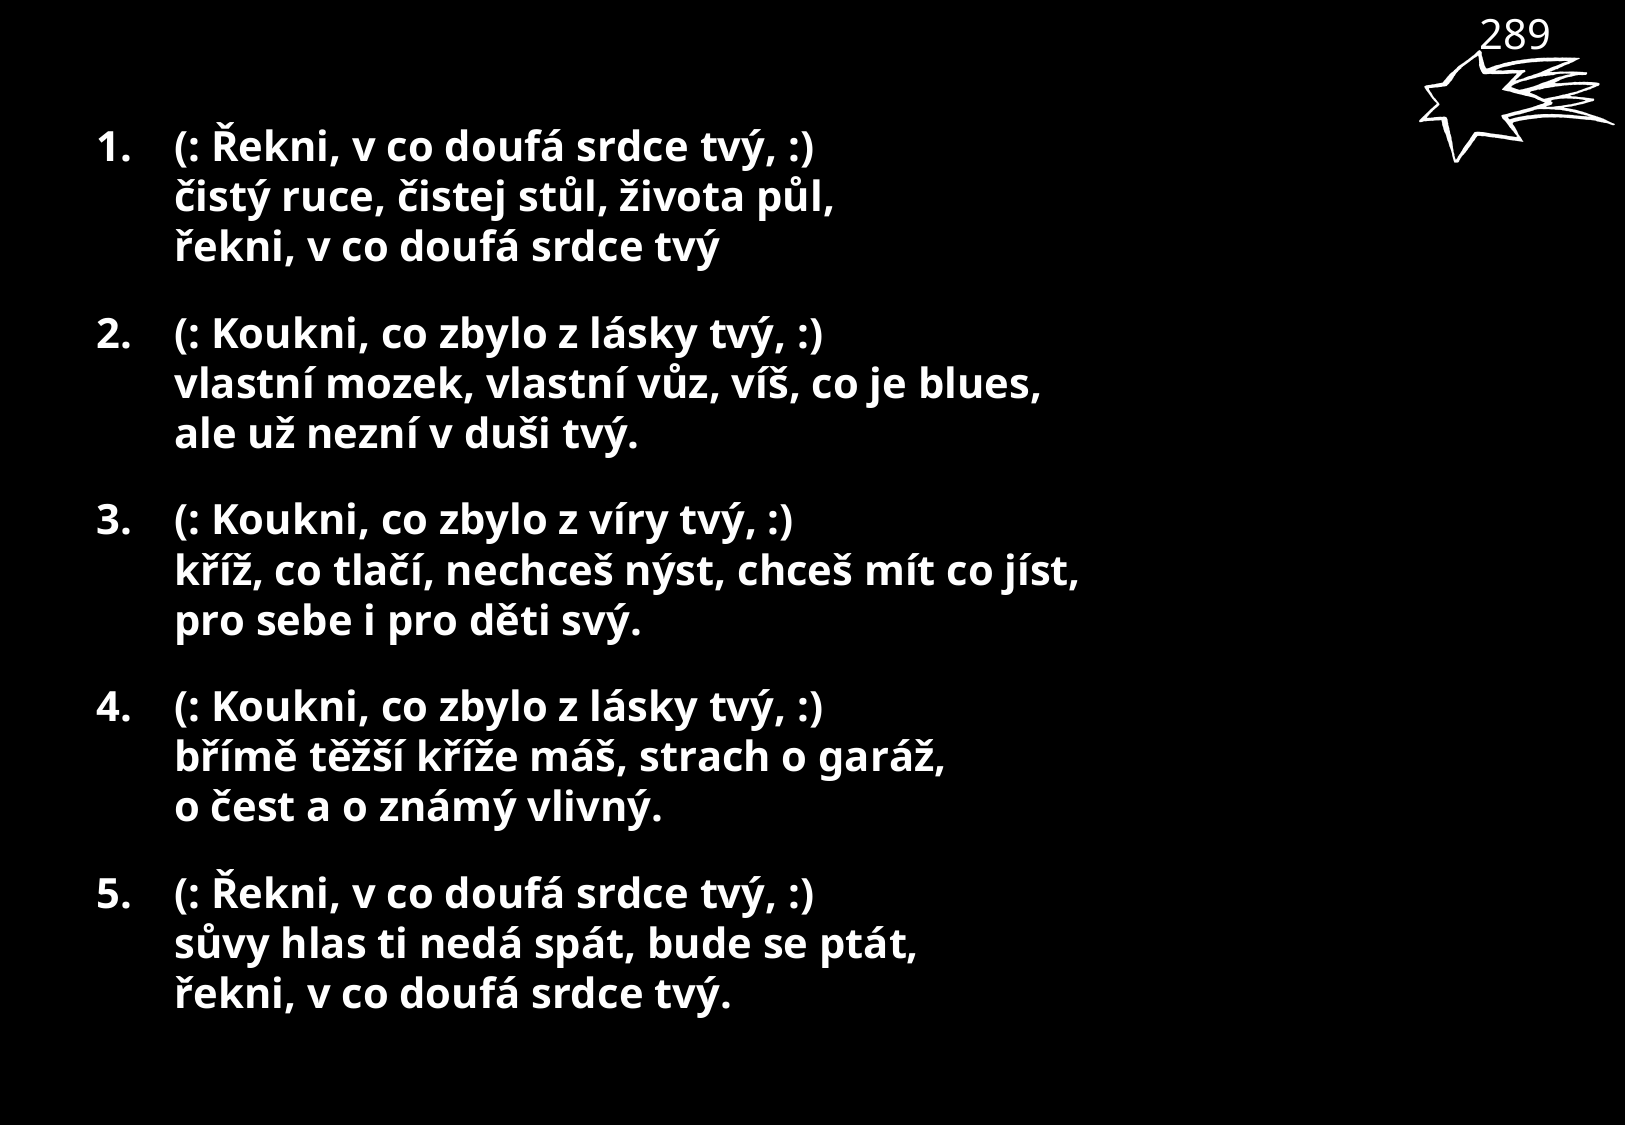

289
# 1. 	(: Řekni, v co doufá srdce tvý, :) čistý ruce, čistej stůl, života půl, řekni, v co doufá srdce tvý
2.	(: Koukni, co zbylo z lásky tvý, :)
vlastní mozek, vlastní vůz, víš, co je blues,
ale už nezní v duši tvý.
3.	(: Koukni, co zbylo z víry tvý, :)
kříž, co tlačí, nechceš nýst, chceš mít co jíst,
pro sebe i pro děti svý.
4.	(: Koukni, co zbylo z lásky tvý, :)
břímě těžší kříže máš, strach o garáž,
o čest a o známý vlivný.
5.	(: Řekni, v co doufá srdce tvý, :)
sůvy hlas ti nedá spát, bude se ptát,
řekni, v co doufá srdce tvý.